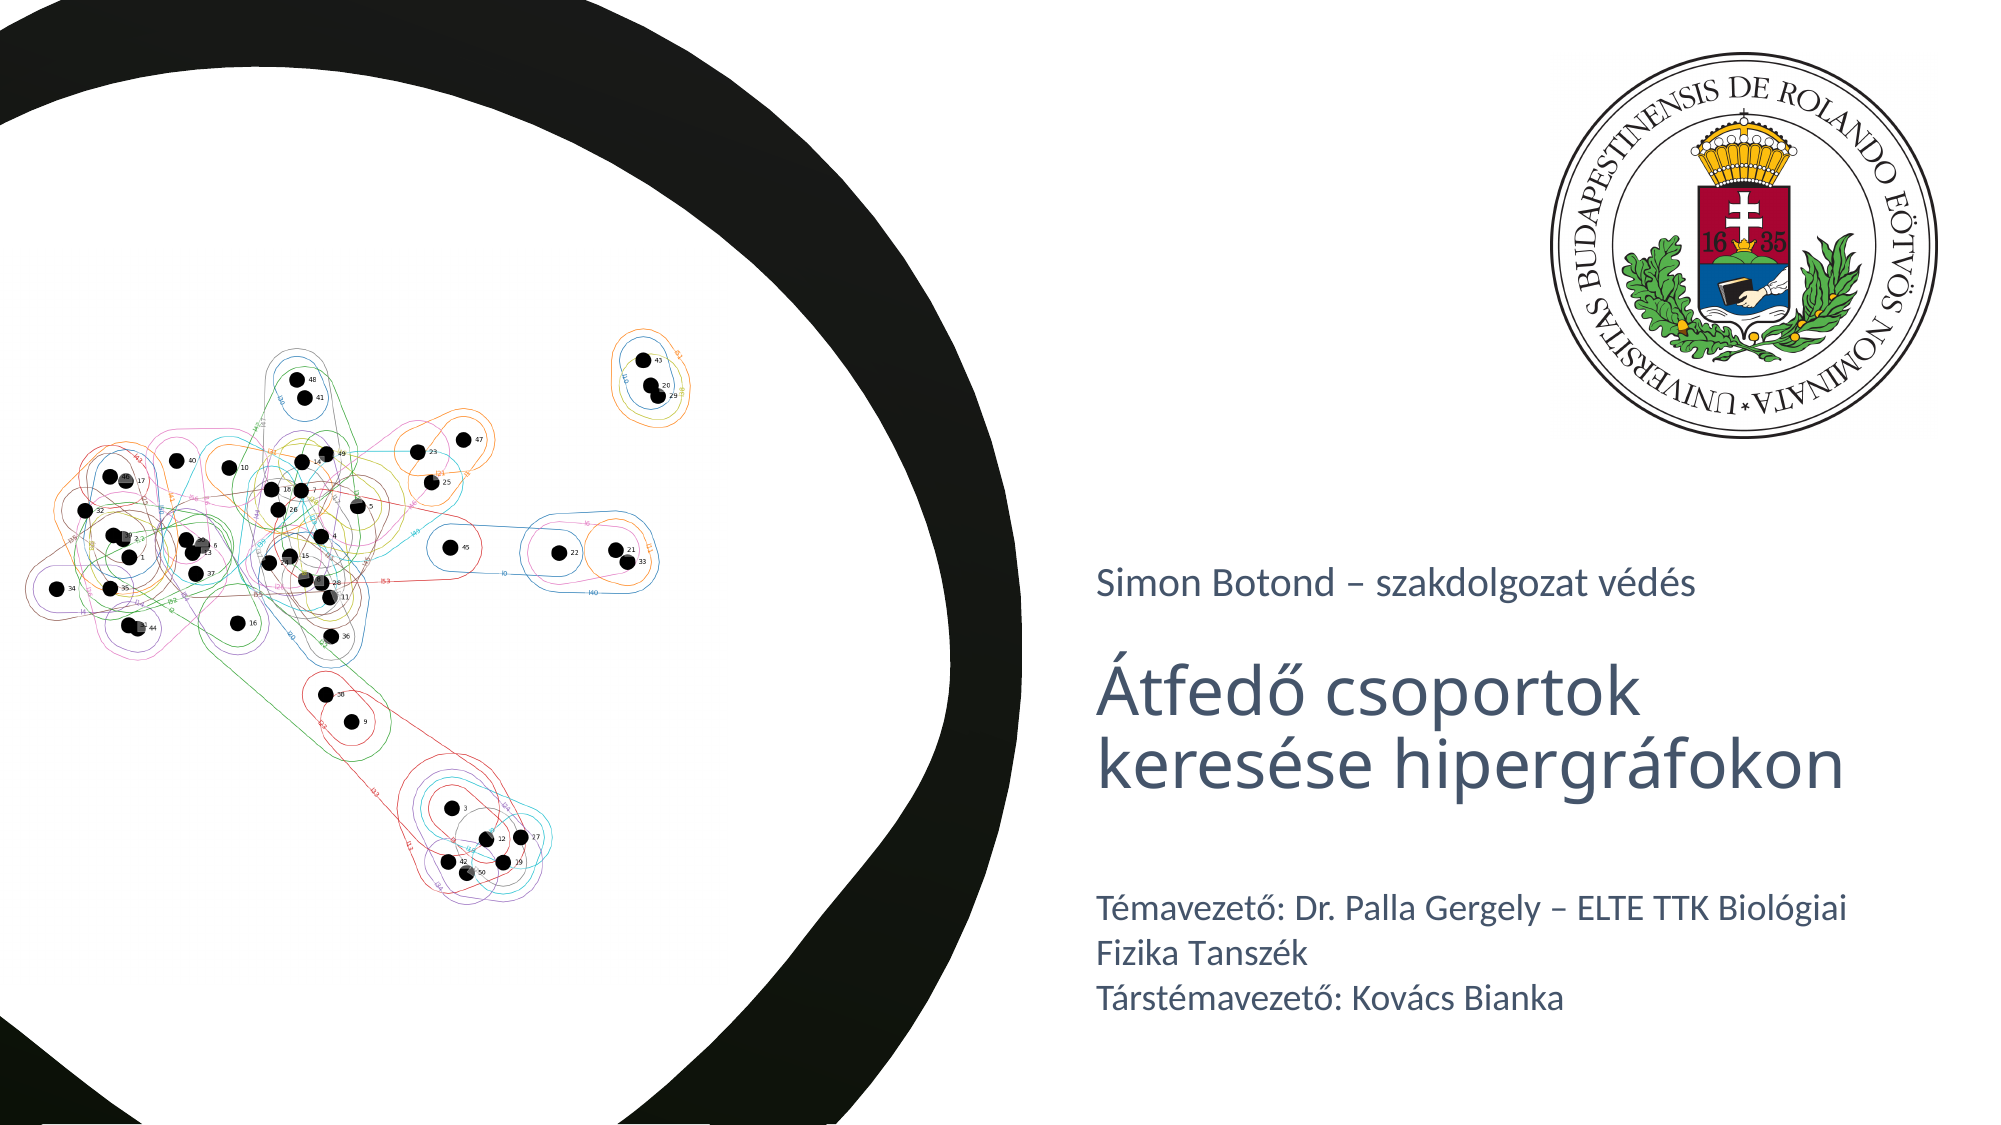

Simon Botond – szakdolgozat védés
# Átfedő csoportok keresése hipergráfokon
Témavezető: Dr. Palla Gergely – ELTE TTK Biológiai Fizika Tanszék
Társtémavezető: Kovács Bianka